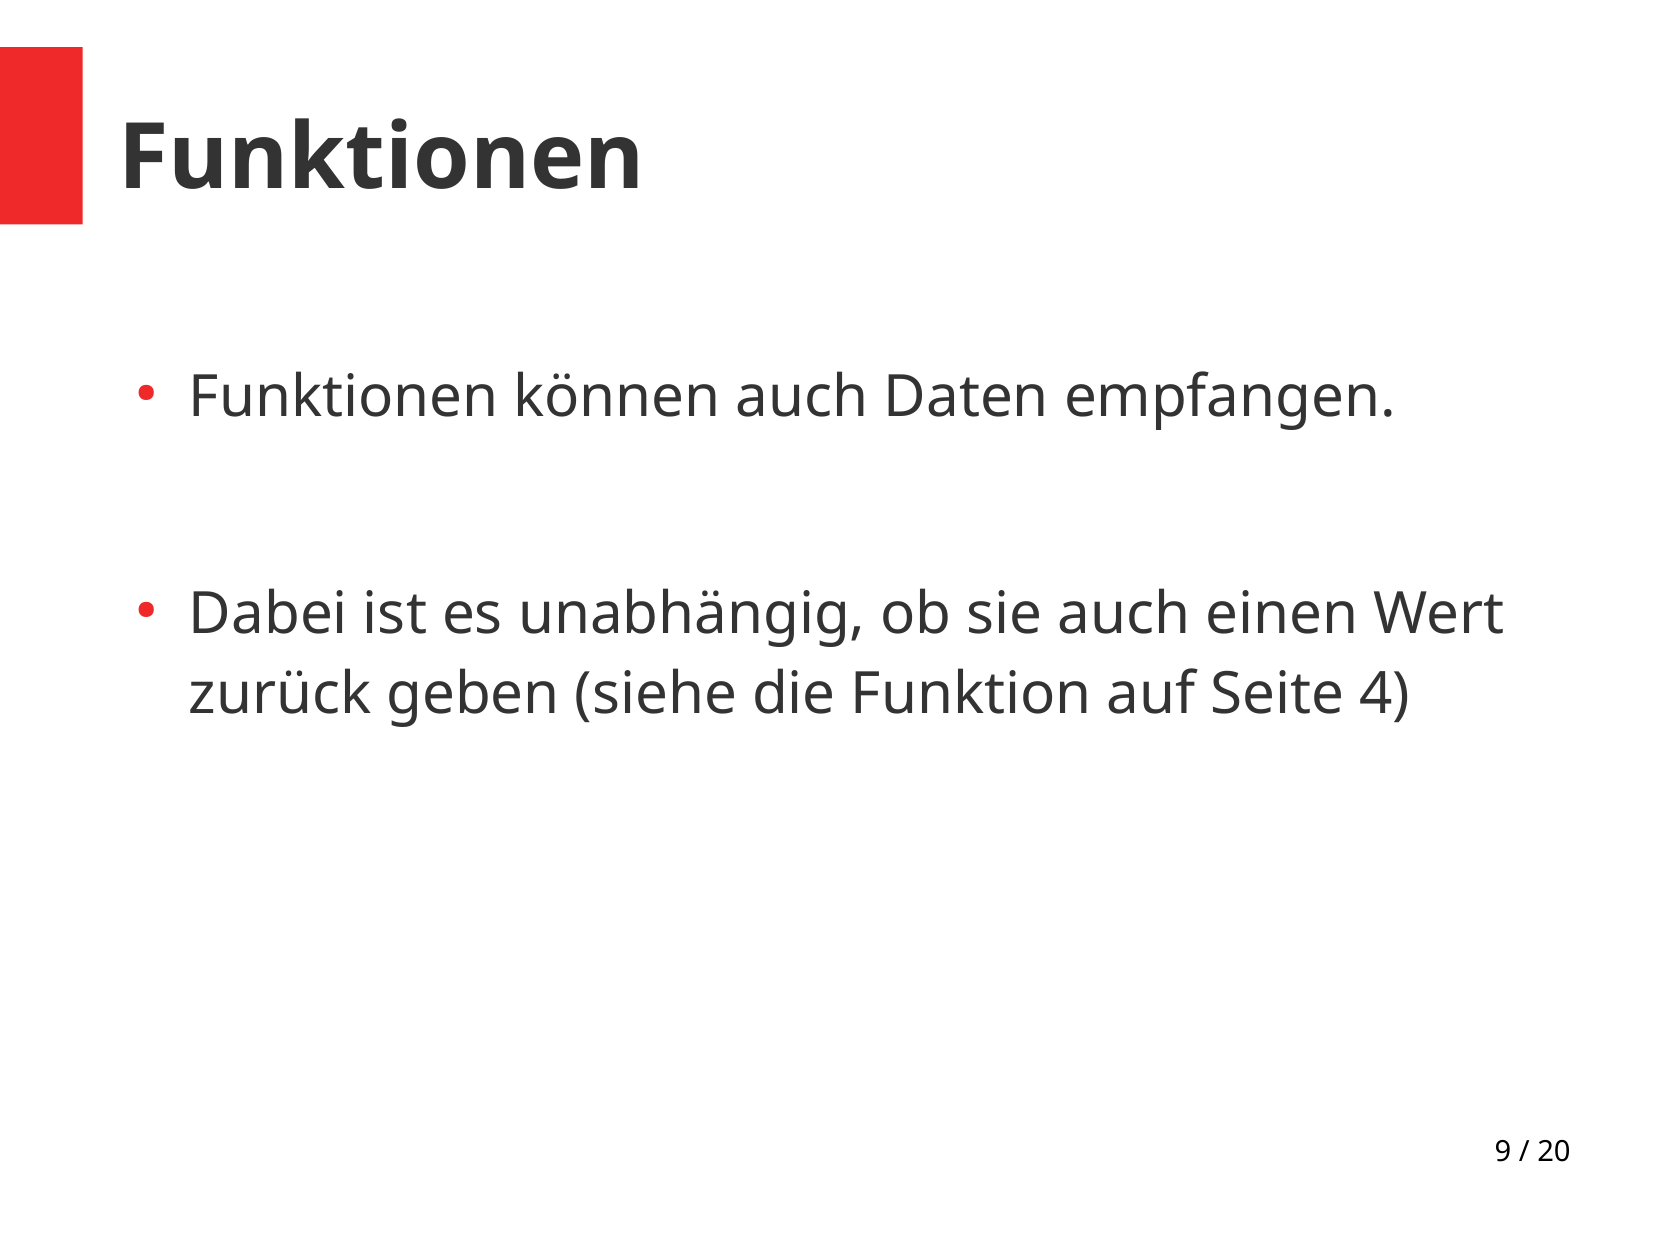

# Funktionen
Funktionen können auch Daten empfangen.
Dabei ist es unabhängig, ob sie auch einen Wert zurück geben (siehe die Funktion auf Seite 4)
9